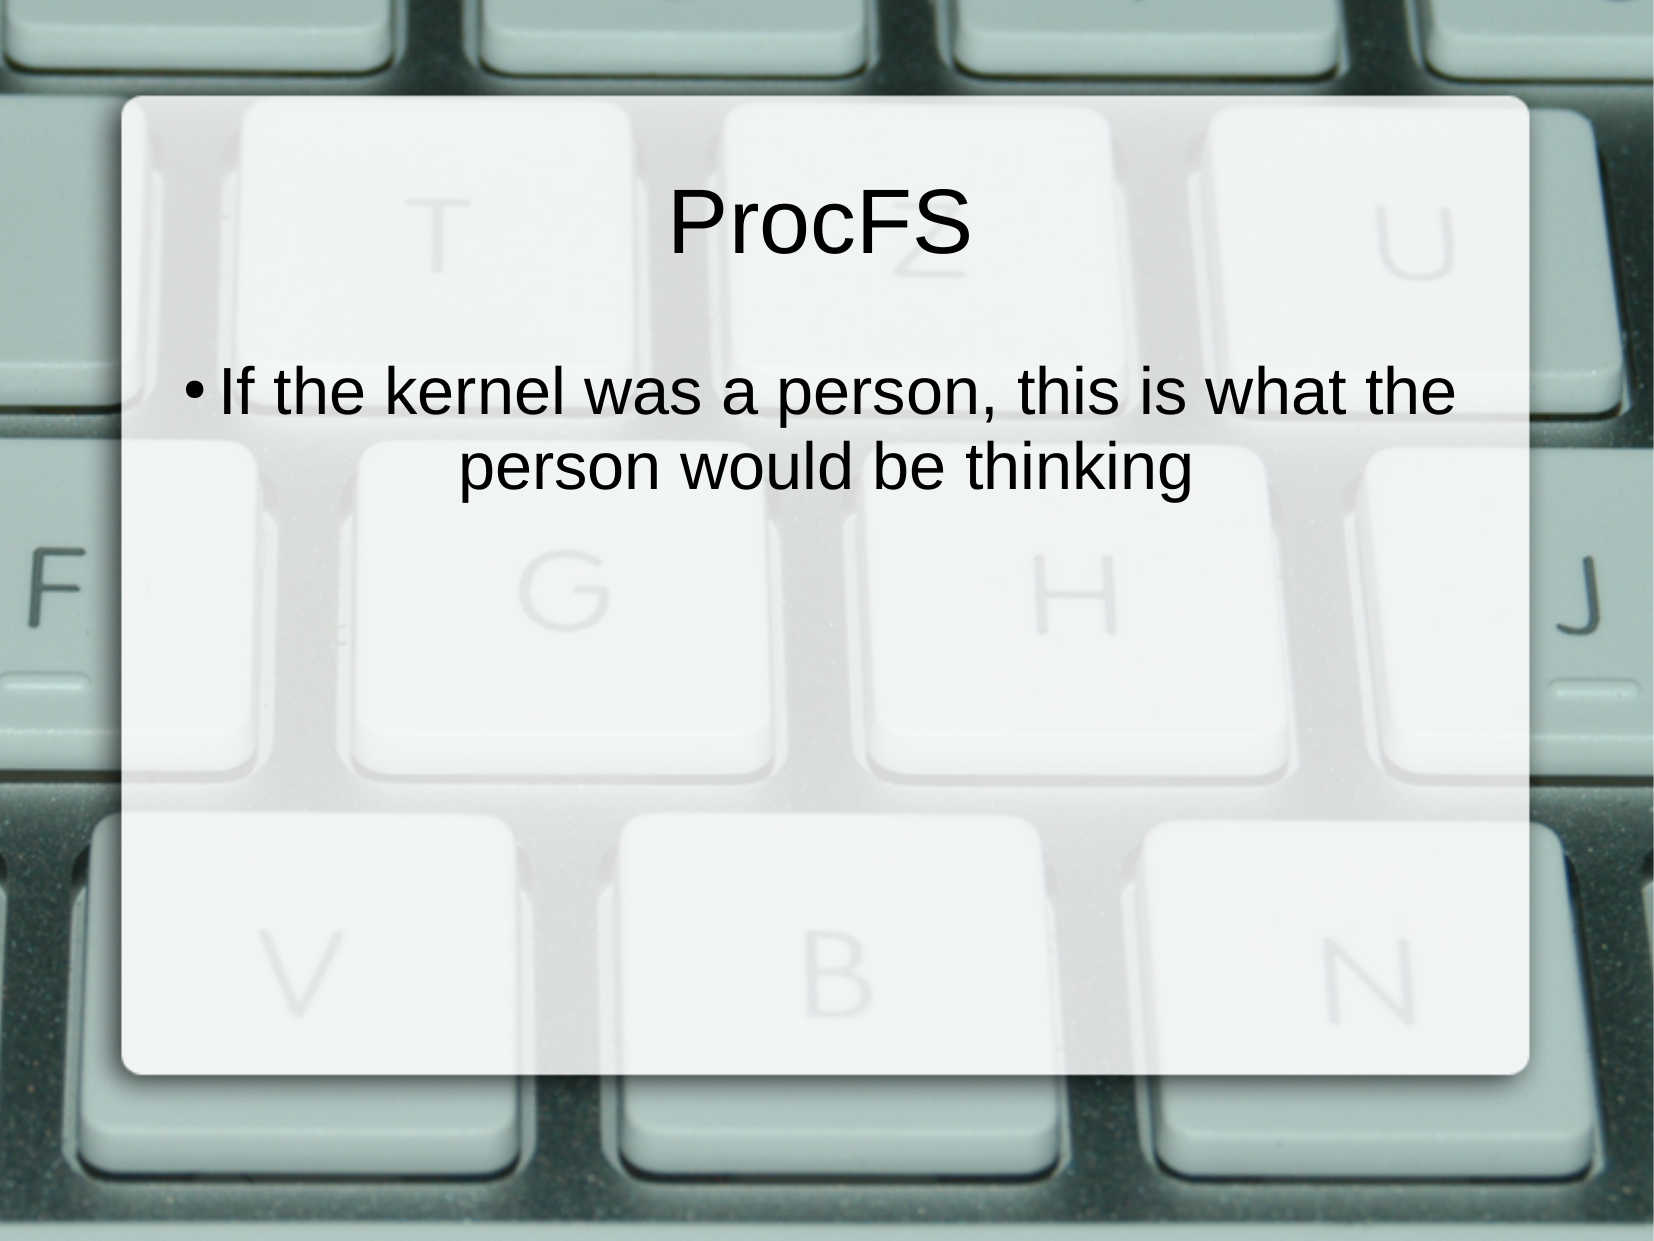

# ProcFS
If the kernel was a person, this is what the person would be thinking